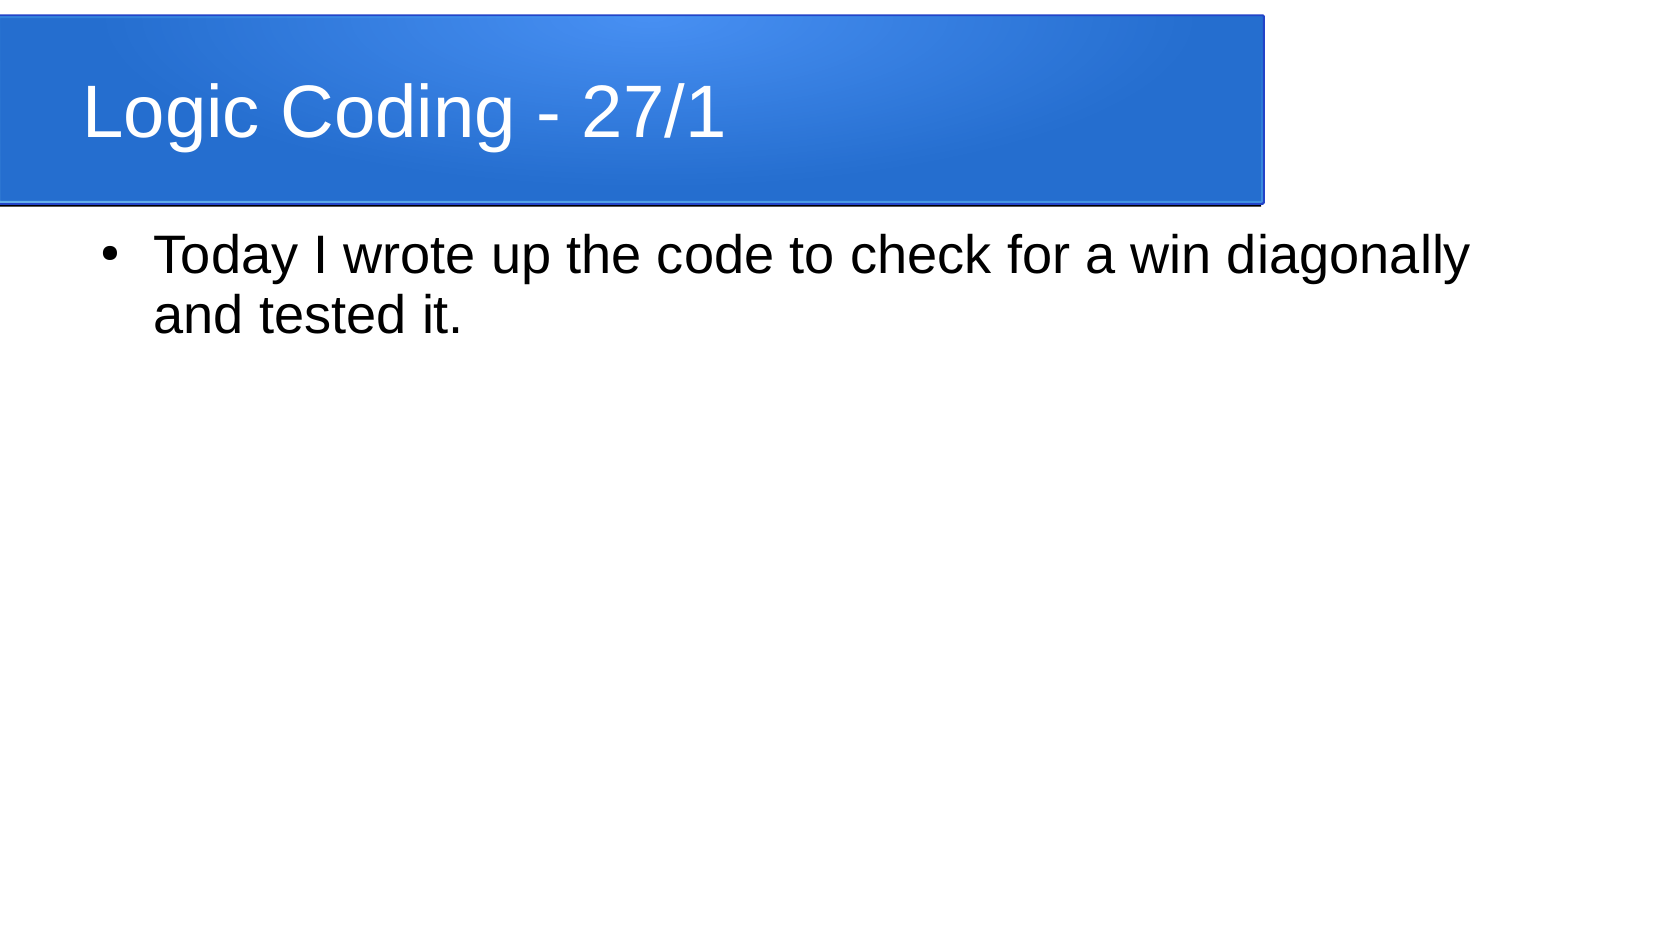

# Logic Coding - 27/1
Today I wrote up the code to check for a win diagonally and tested it.